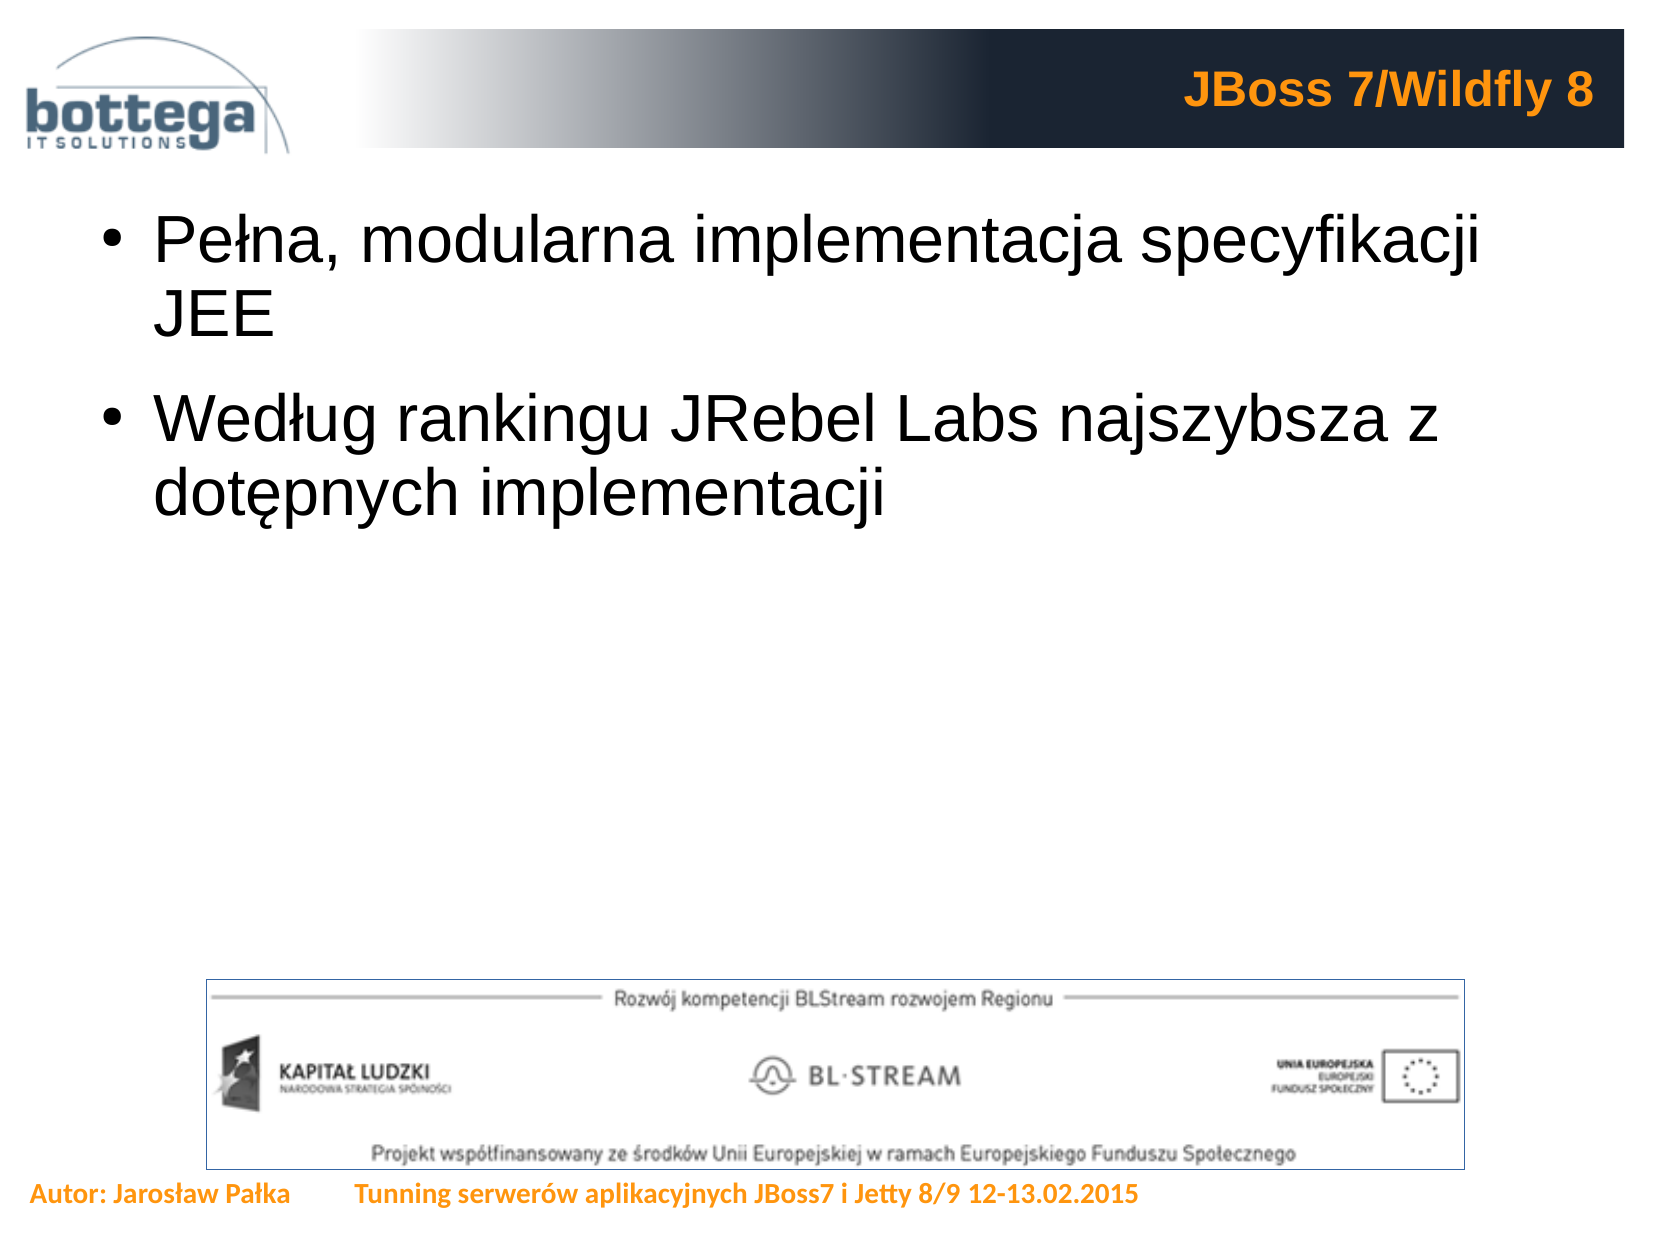

# JBoss 7/Wildfly 8
Pełna, modularna implementacja specyfikacji JEE
Według rankingu JRebel Labs najszybsza z dotępnych implementacji